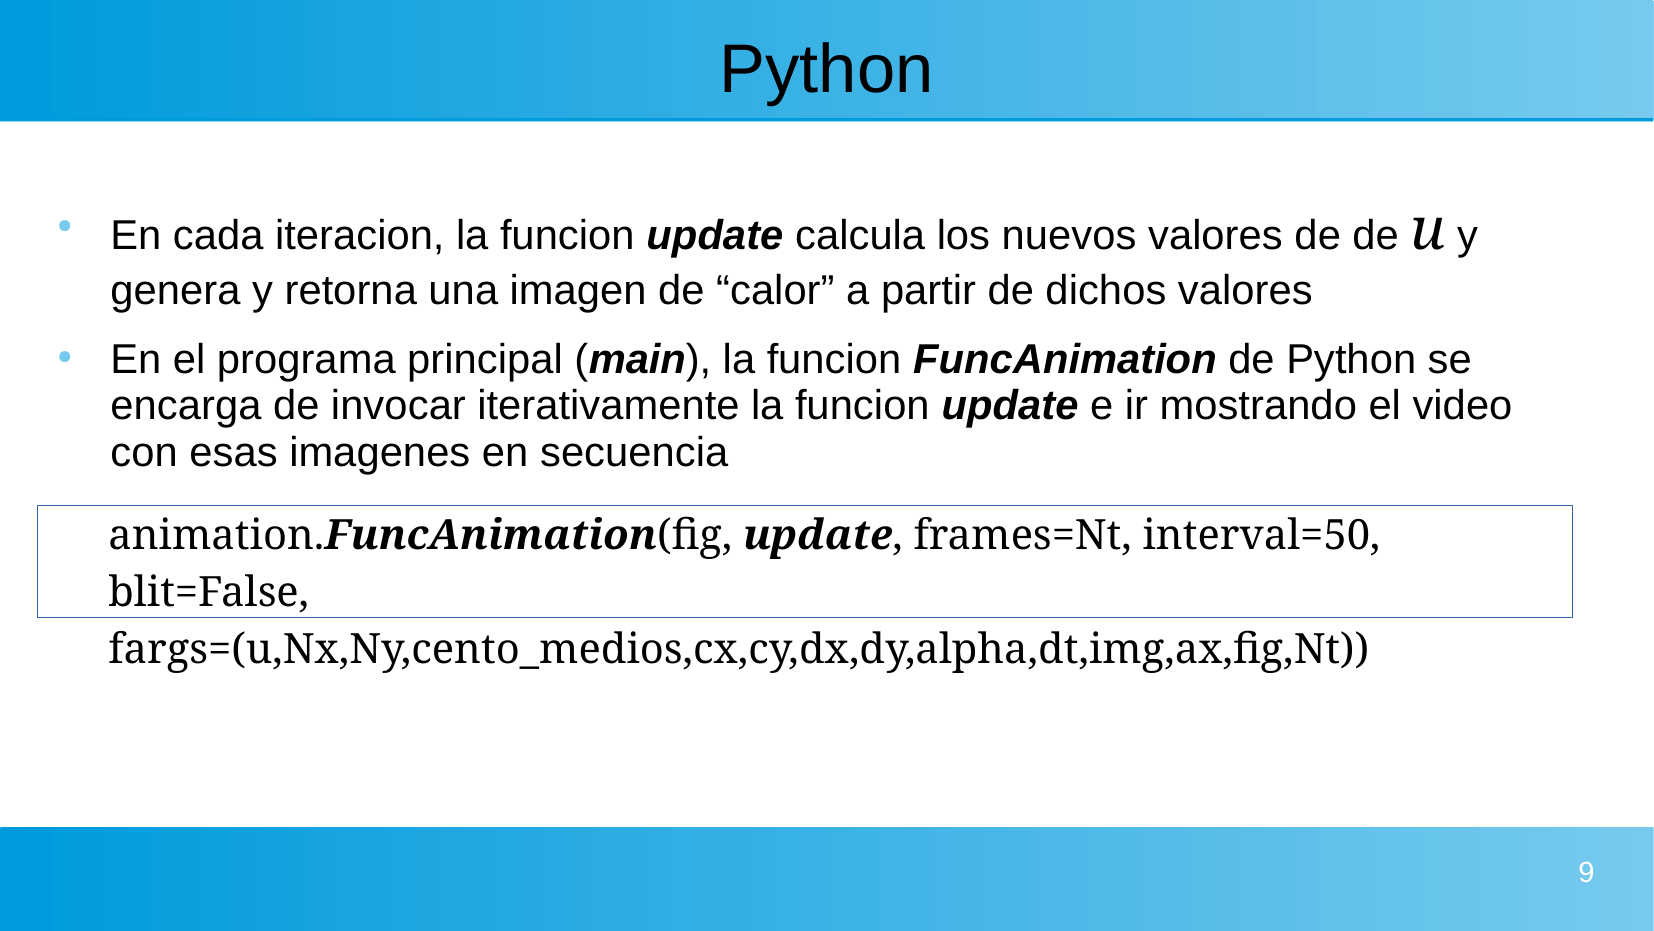

# Python
En cada iteracion, la funcion update calcula los nuevos valores de de u y genera y retorna una imagen de “calor” a partir de dichos valores
En el programa principal (main), la funcion FuncAnimation de Python se encarga de invocar iterativamente la funcion update e ir mostrando el video con esas imagenes en secuencia
animation.FuncAnimation(fig, update, frames=Nt, interval=50, blit=False, fargs=(u,Nx,Ny,cento_medios,cx,cy,dx,dy,alpha,dt,img,ax,fig,Nt))
9